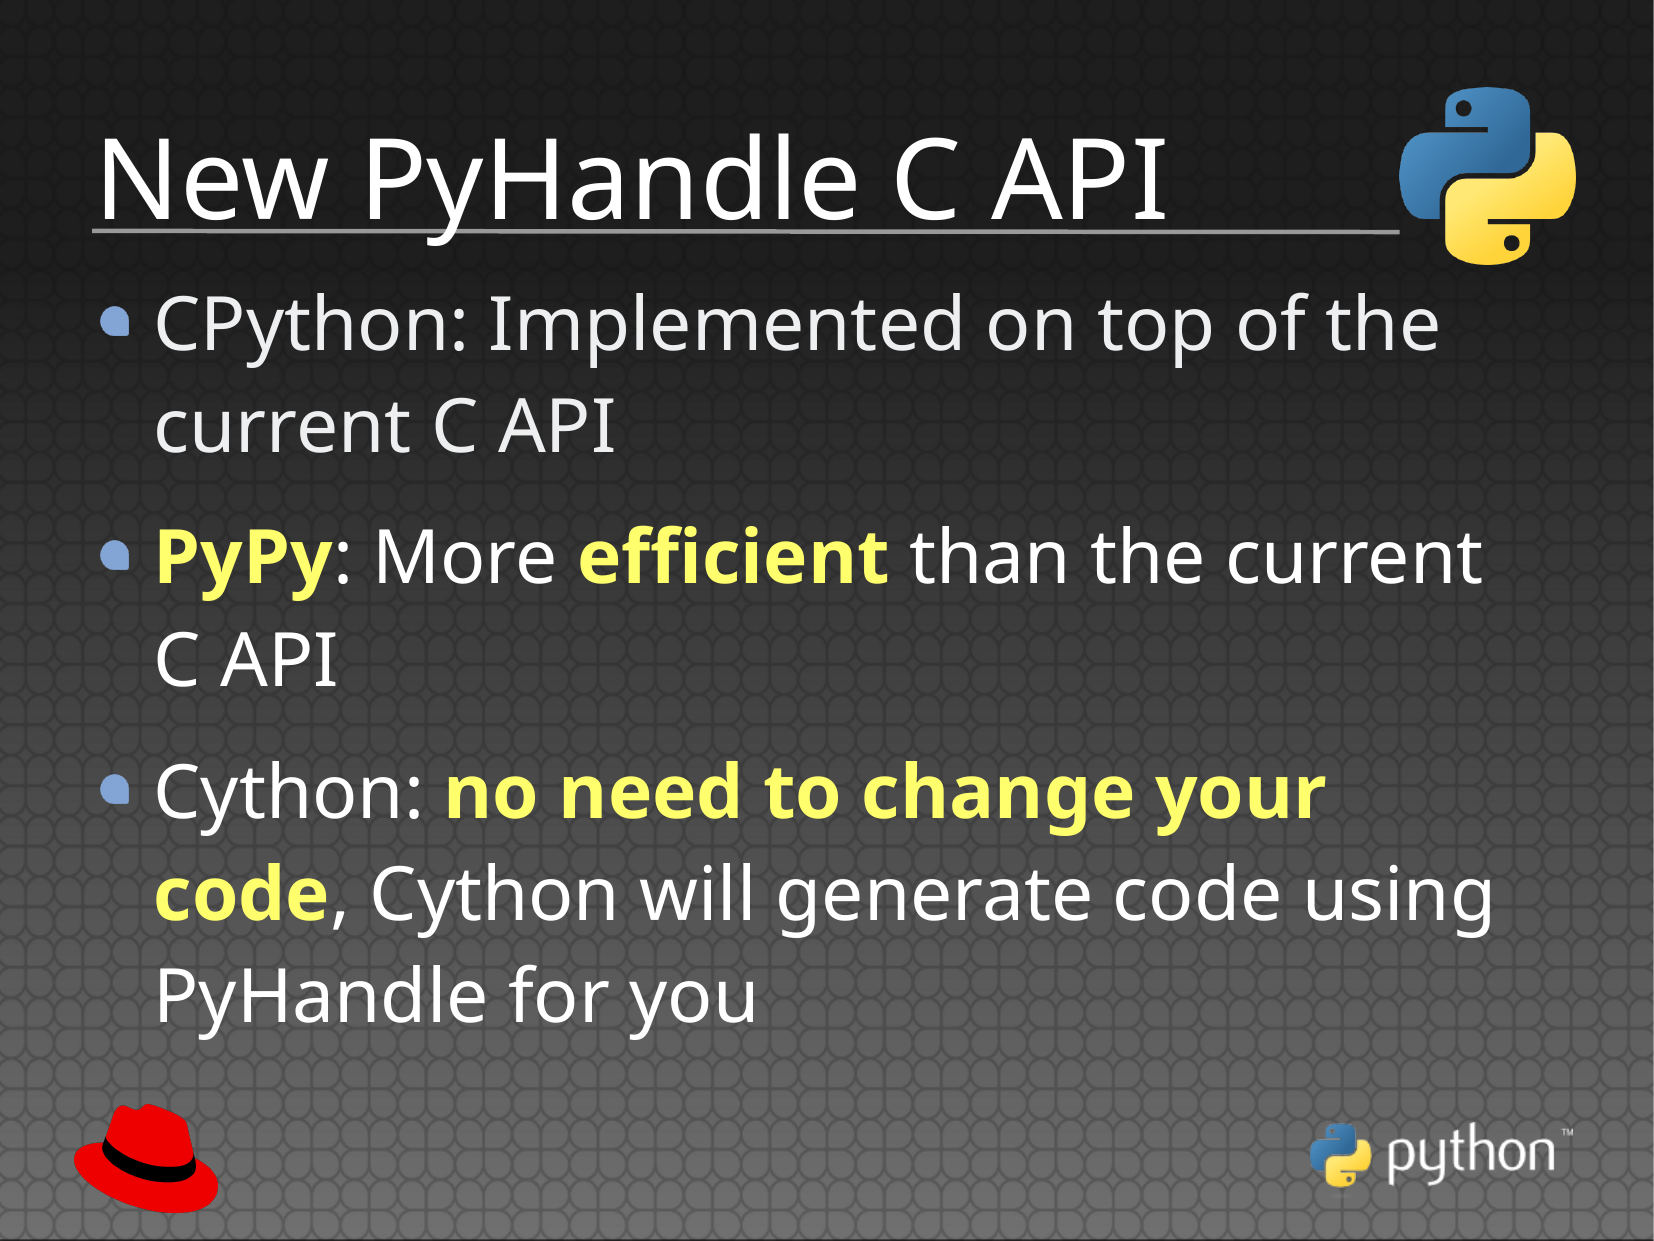

New PyHandle C API
# CPython: Implemented on top of the current C API
PyPy: More efficient than the current C API
Cython: no need to change your code, Cython will generate code using PyHandle for you